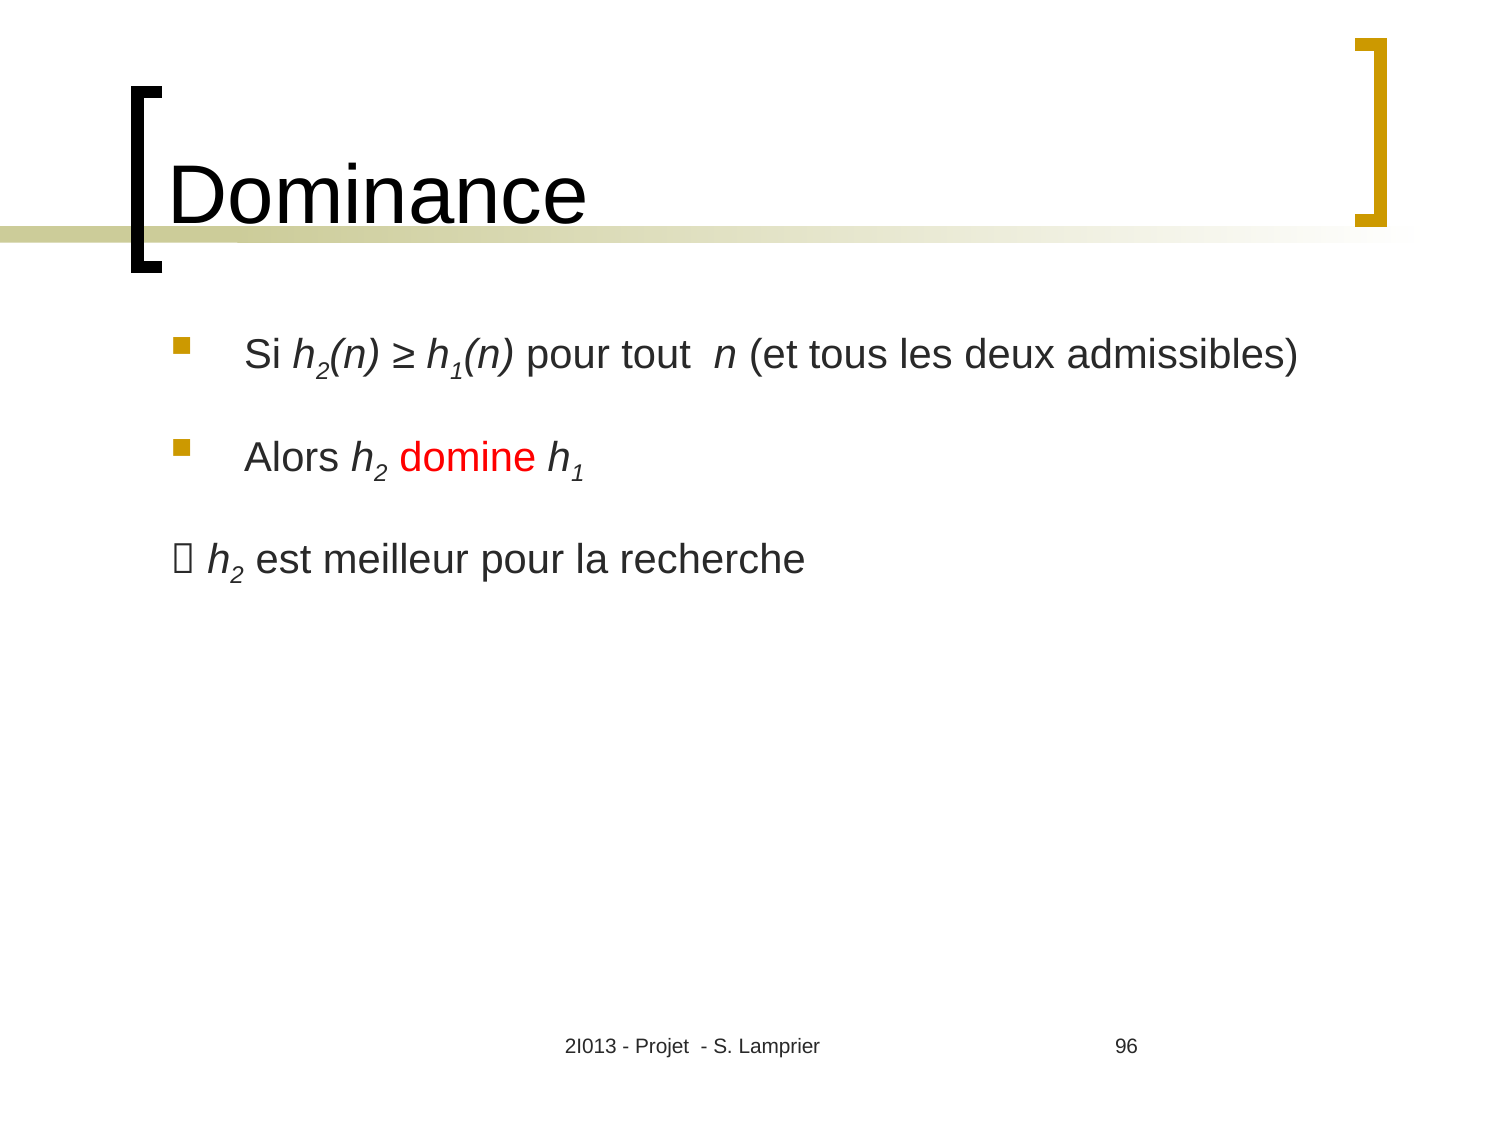

# Dominance
Si h2(n) ≥ h1(n) pour tout n (et tous les deux admissibles)
Alors h2 domine h1
 h2 est meilleur pour la recherche
2I013 - Projet - S. Lamprier